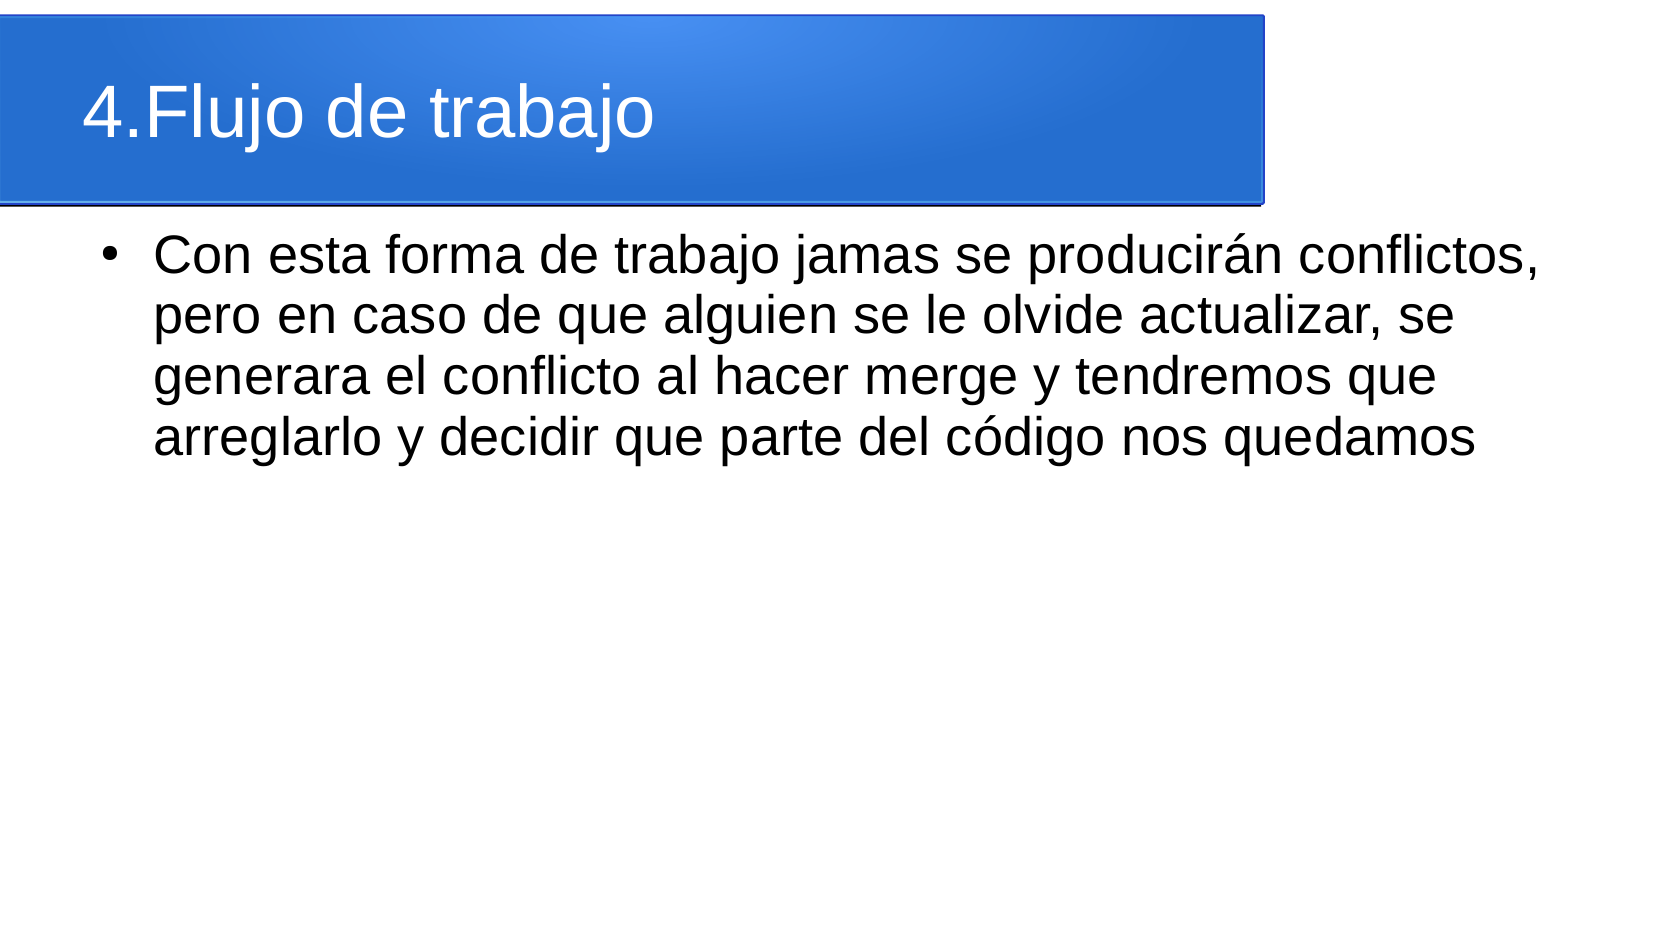

# 4.Flujo de trabajo
Con esta forma de trabajo jamas se producirán conflictos, pero en caso de que alguien se le olvide actualizar, se generara el conflicto al hacer merge y tendremos que arreglarlo y decidir que parte del código nos quedamos